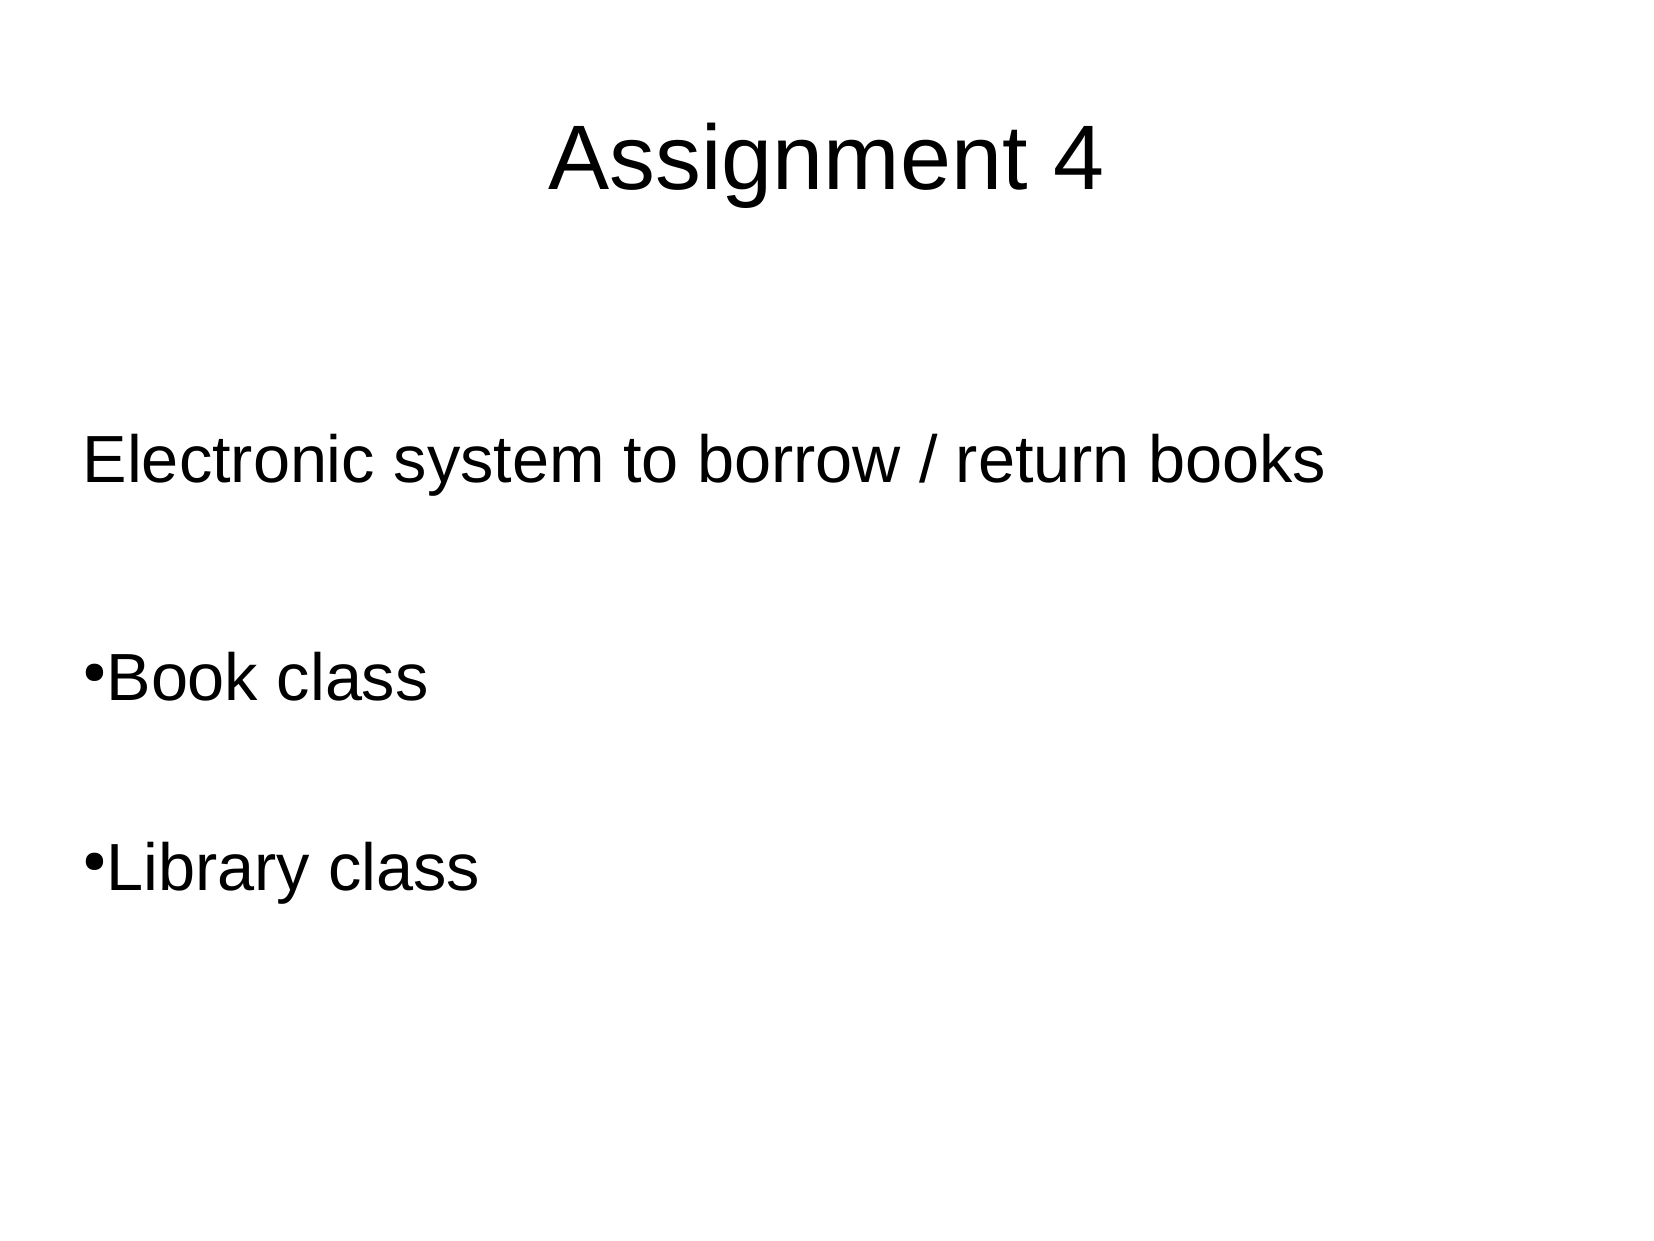

# Assignment 4
Electronic system to borrow / return books
Book class
Library class